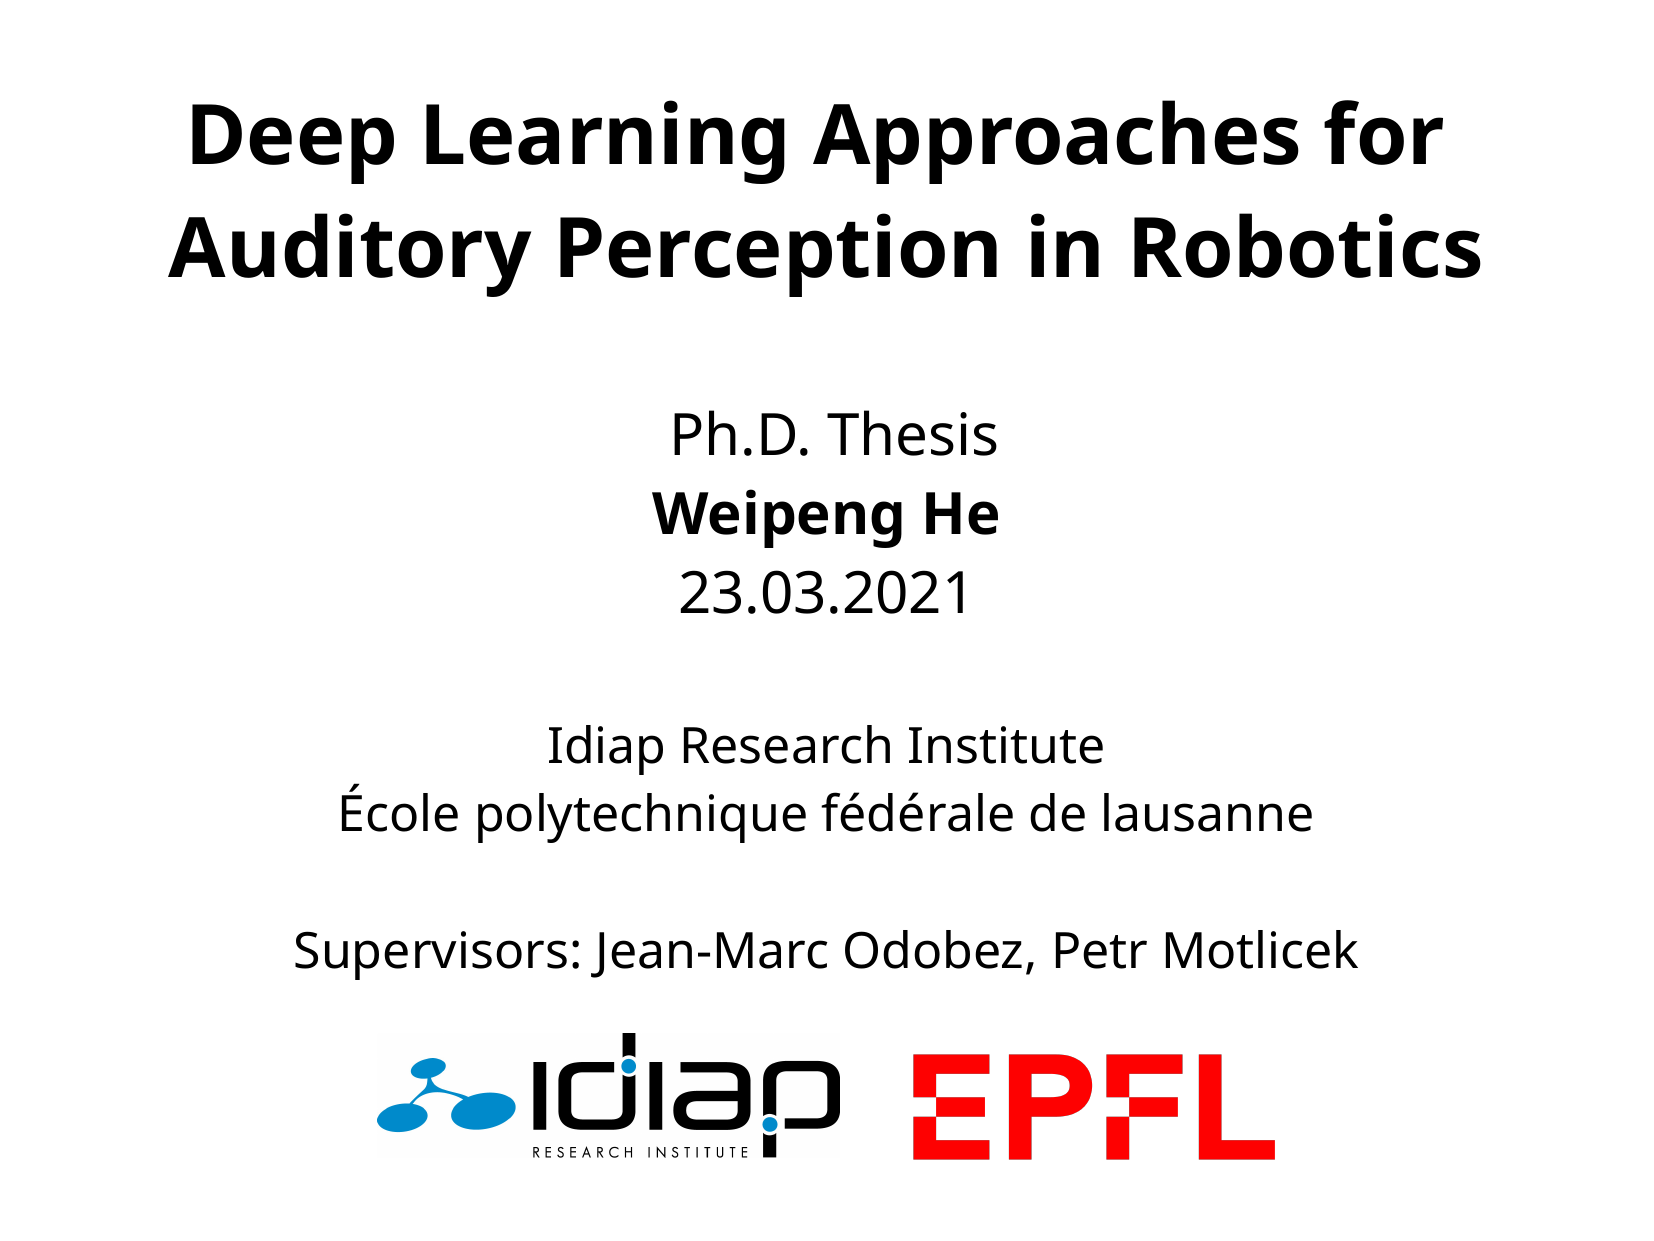

# Deep Learning Approaches for Auditory Perception in Robotics
 Ph.D. Thesis
Weipeng He
23.03.2021
Idiap Research Institute
École polytechnique fédérale de lausanne
Supervisors: Jean-Marc Odobez, Petr Motlicek